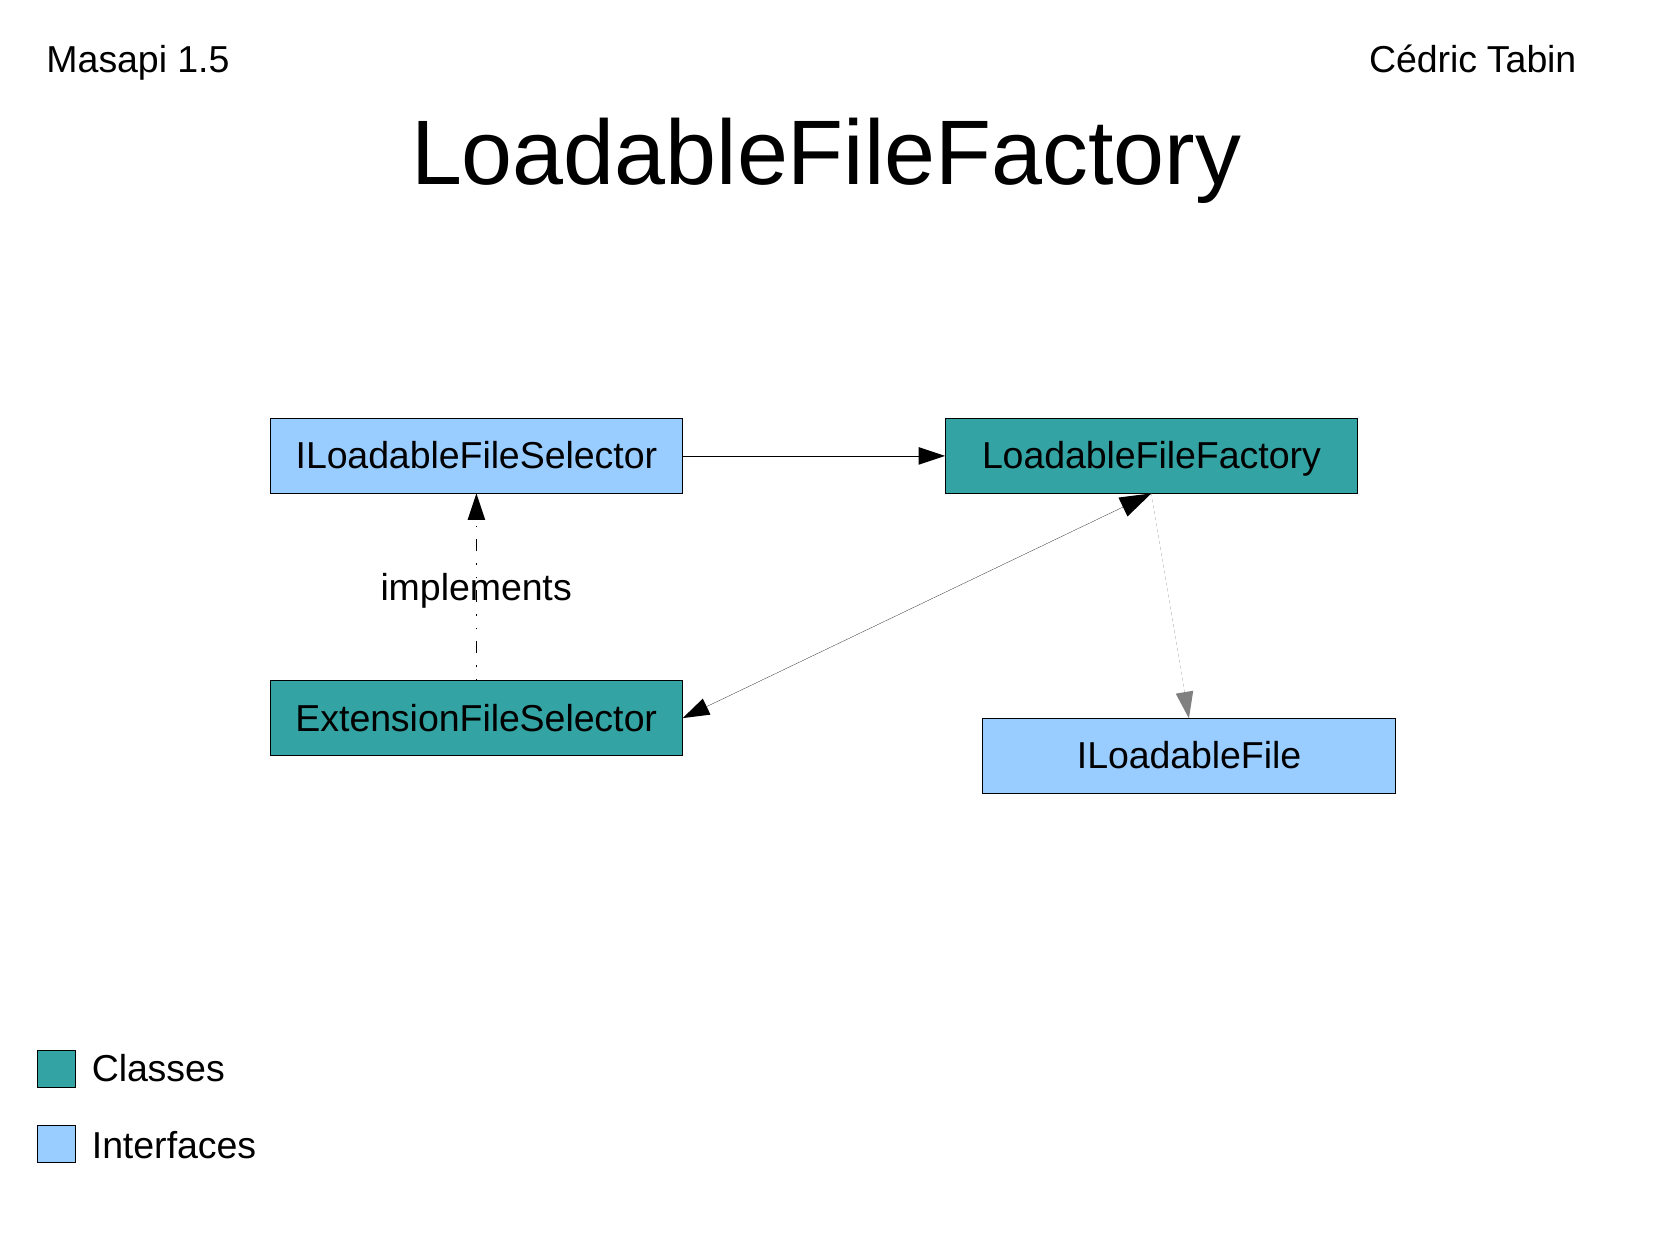

# LoadableFileFactory
ILoadableFileSelector
LoadableFileFactory
ExtensionFileSelector
ILoadableFile
Classes
Interfaces